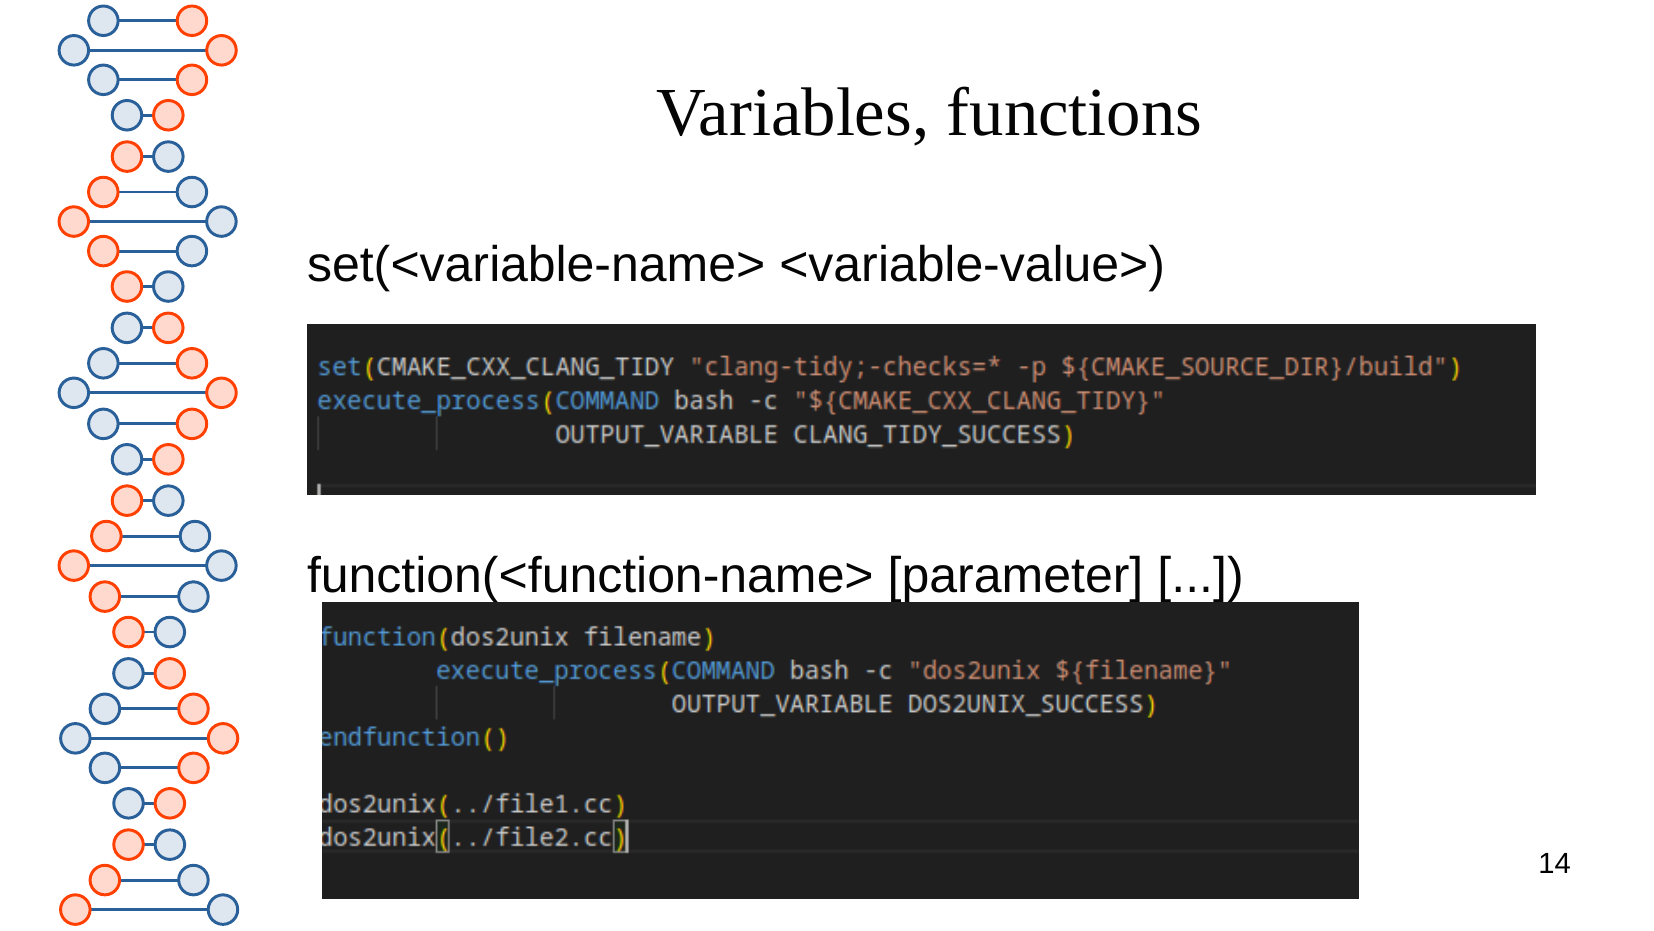

# Variables, functions
set(<variable-name> <variable-value>)
function(<function-name> [parameter] [...])
14